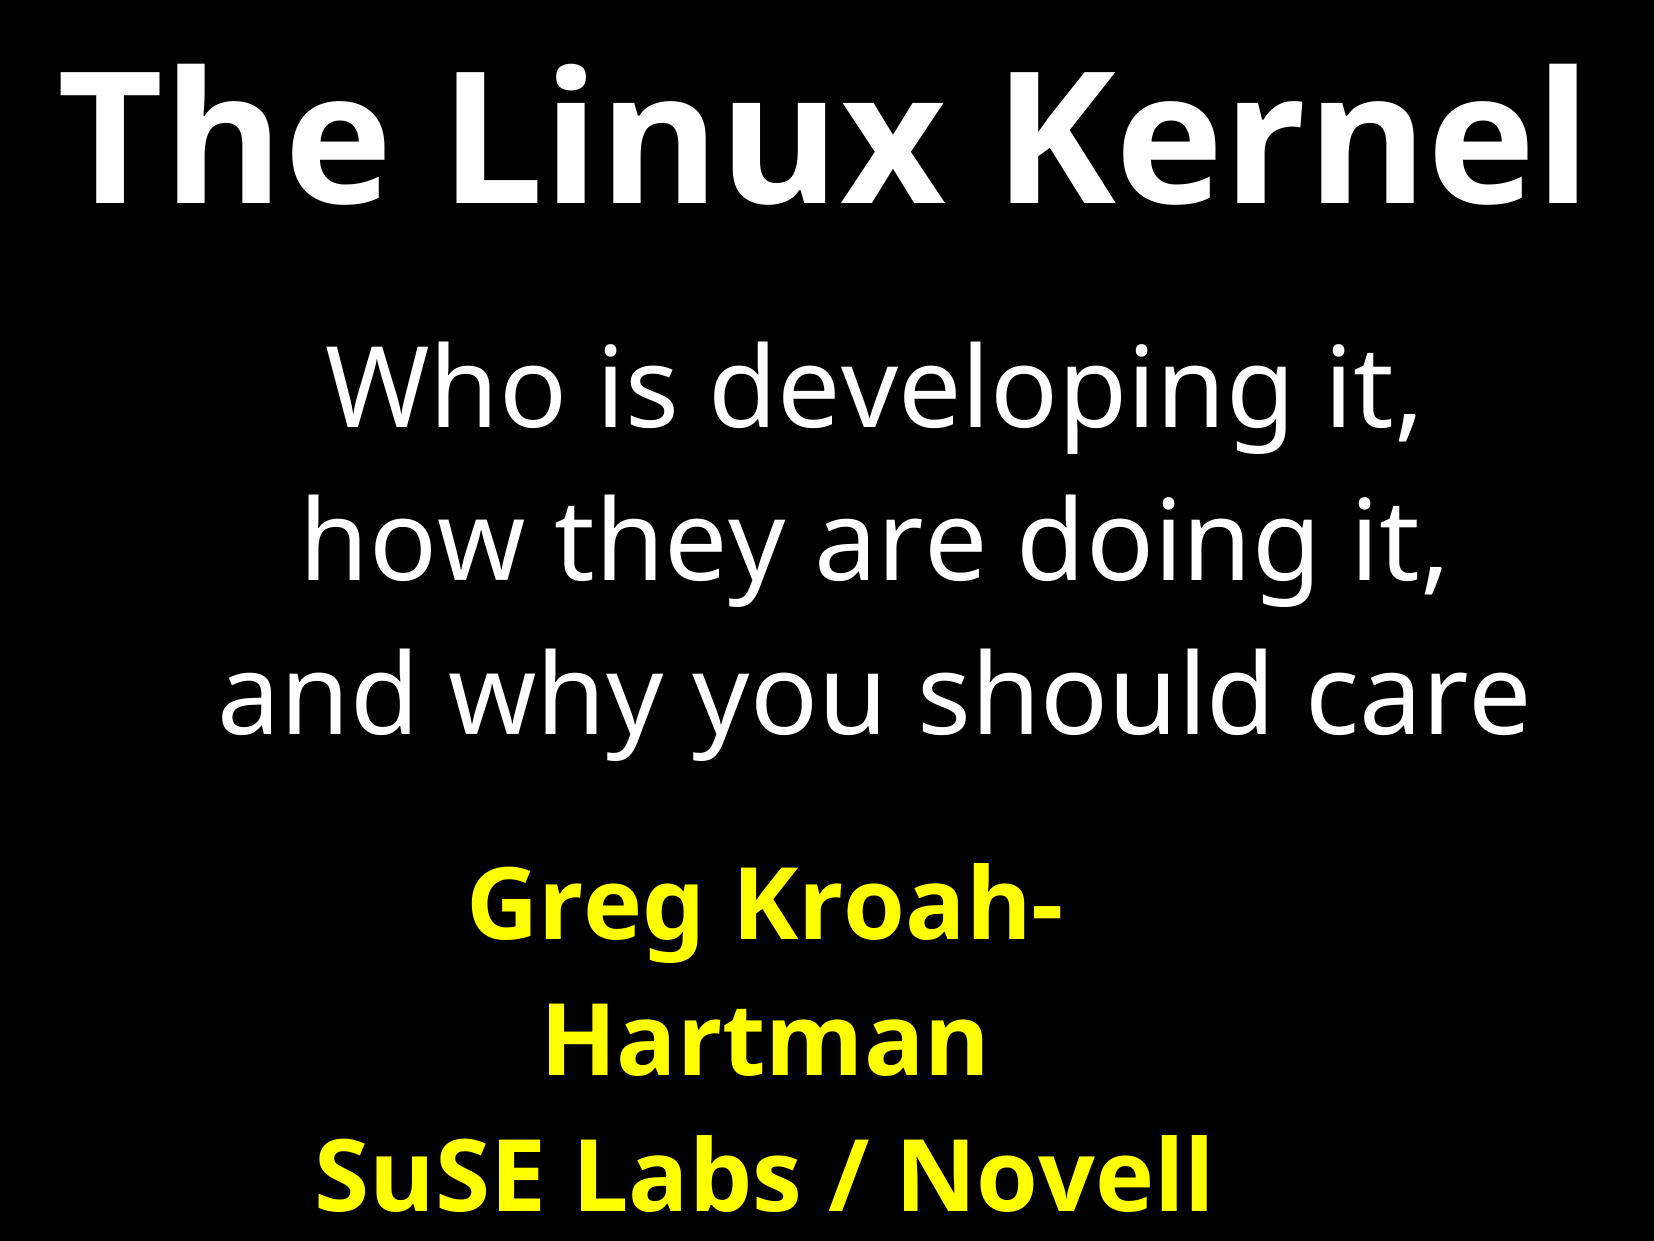

The Linux Kernel
Who is developing it,
how they are doing it,
and why you should care
Greg Kroah-Hartman
SuSE Labs / Novell